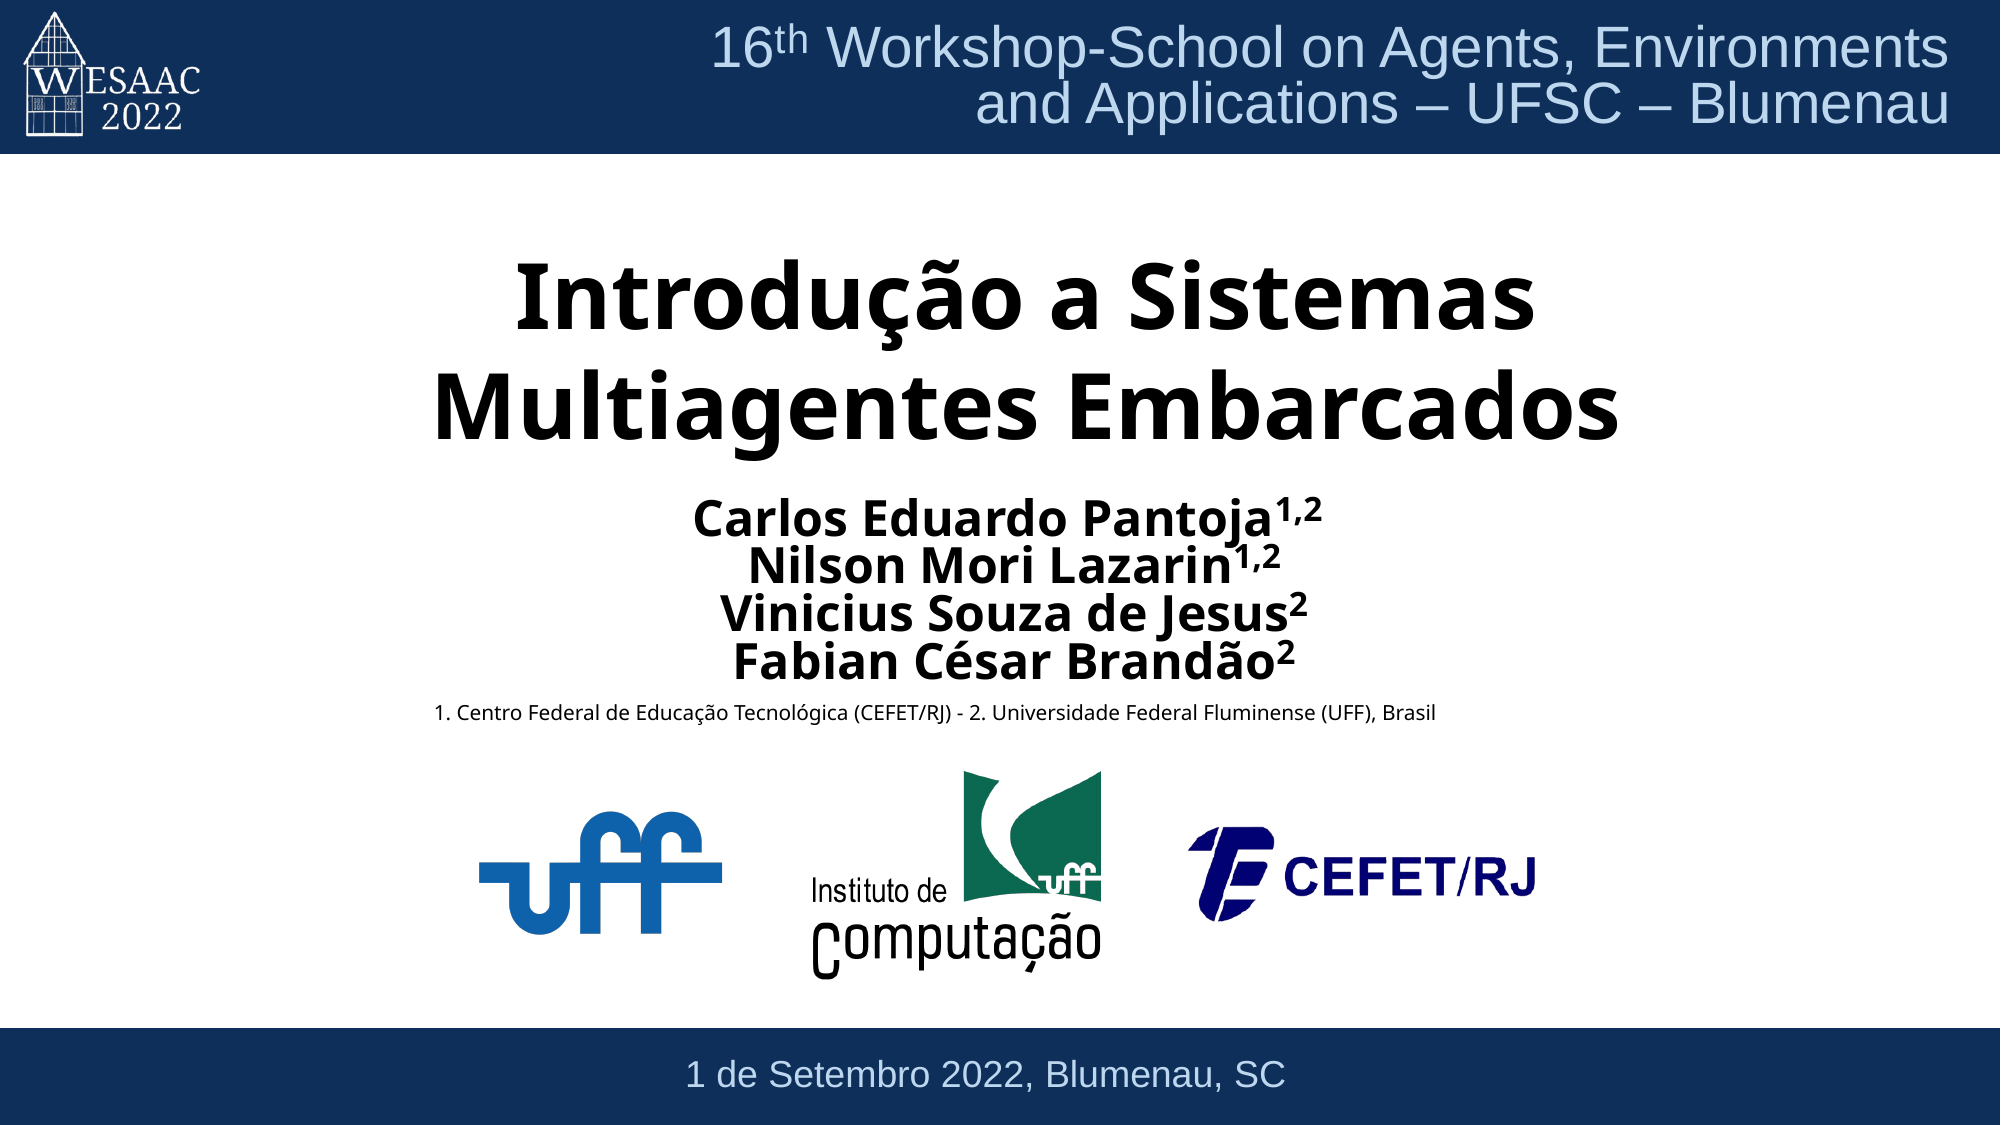

16ᵗʰ Workshop-School on Agents, Environments and Applications – UFSC – Blumenau
Introdução a Sistemas Multiagentes Embarcados
Carlos Eduardo Pantoja1,2
Nilson Mori Lazarin1,2
Vinicius Souza de Jesus2
Fabian César Brandão2
1. Centro Federal de Educação Tecnológica (CEFET/RJ) - 2. Universidade Federal Fluminense (UFF), Brasil
1 de Setembro 2022, Blumenau, SC